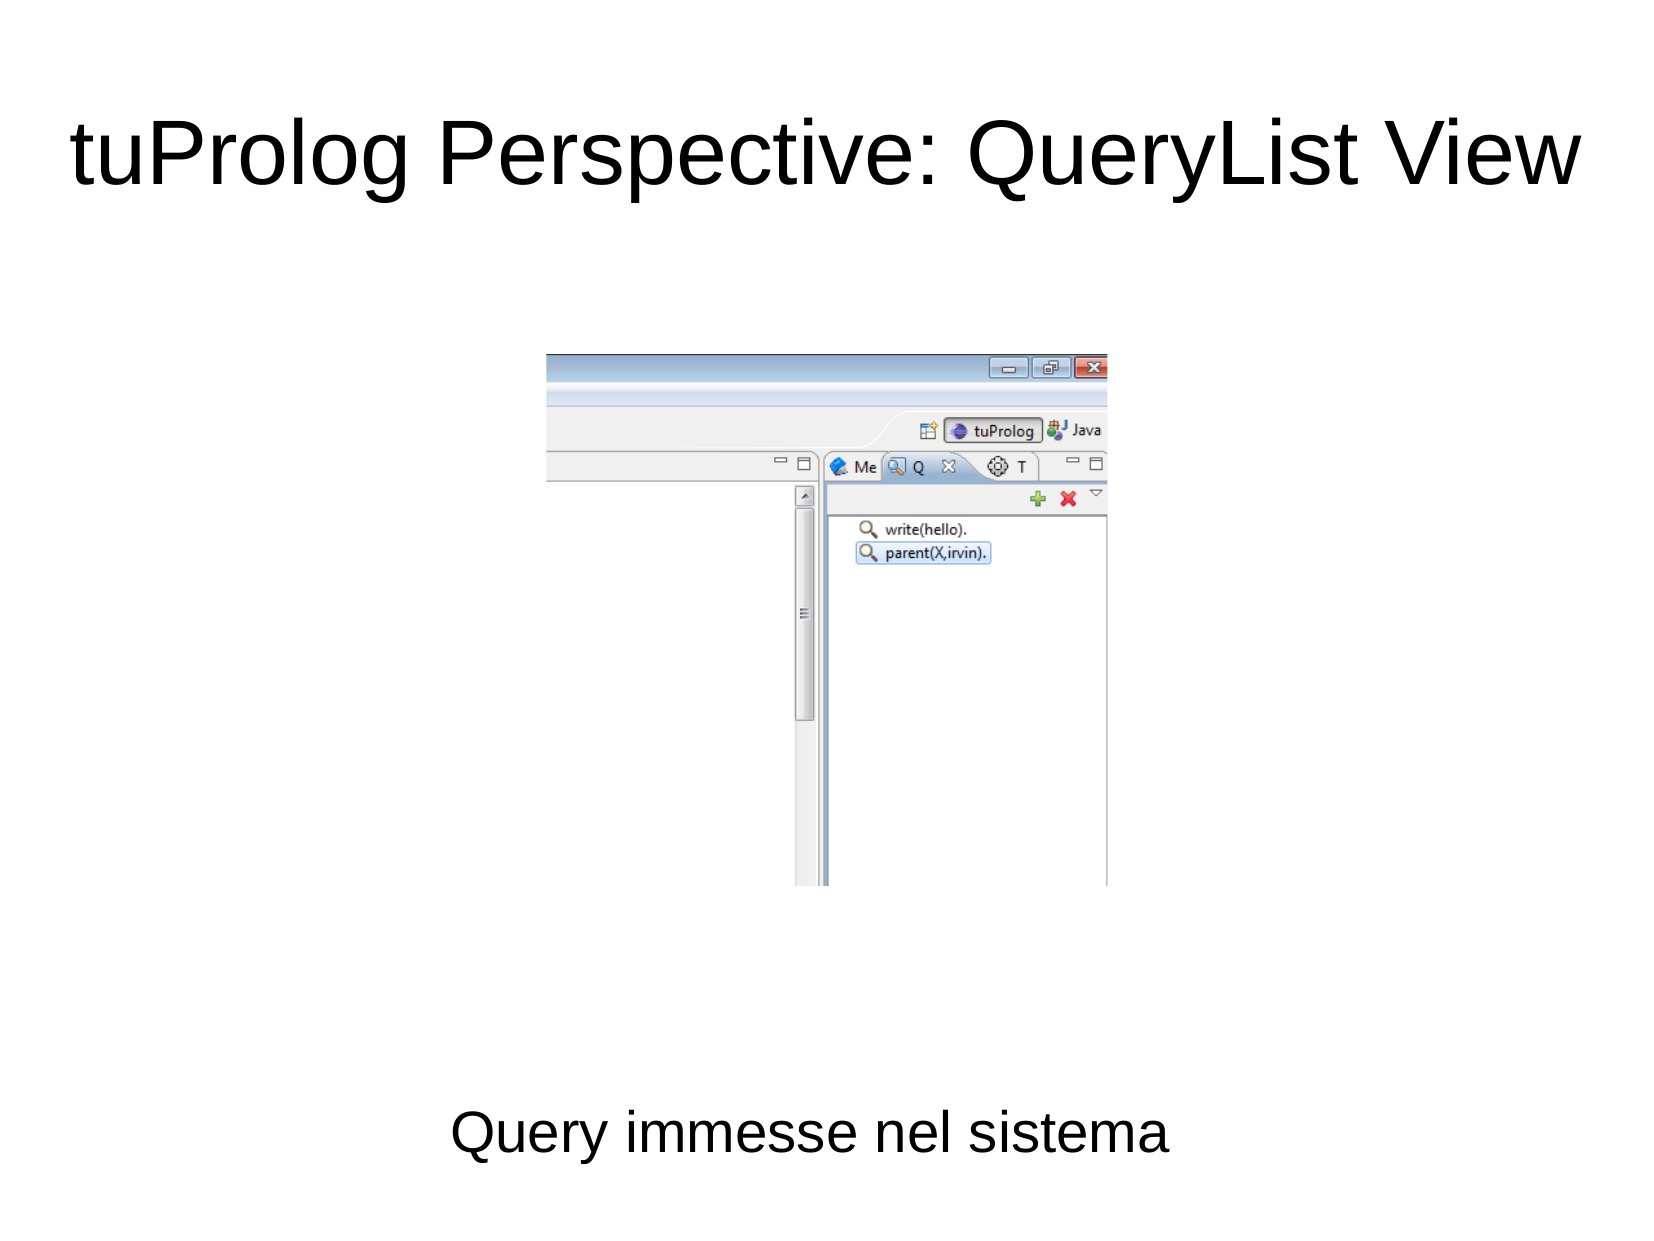

# tuProlog Perspective: QueryList View
Query immesse nel sistema